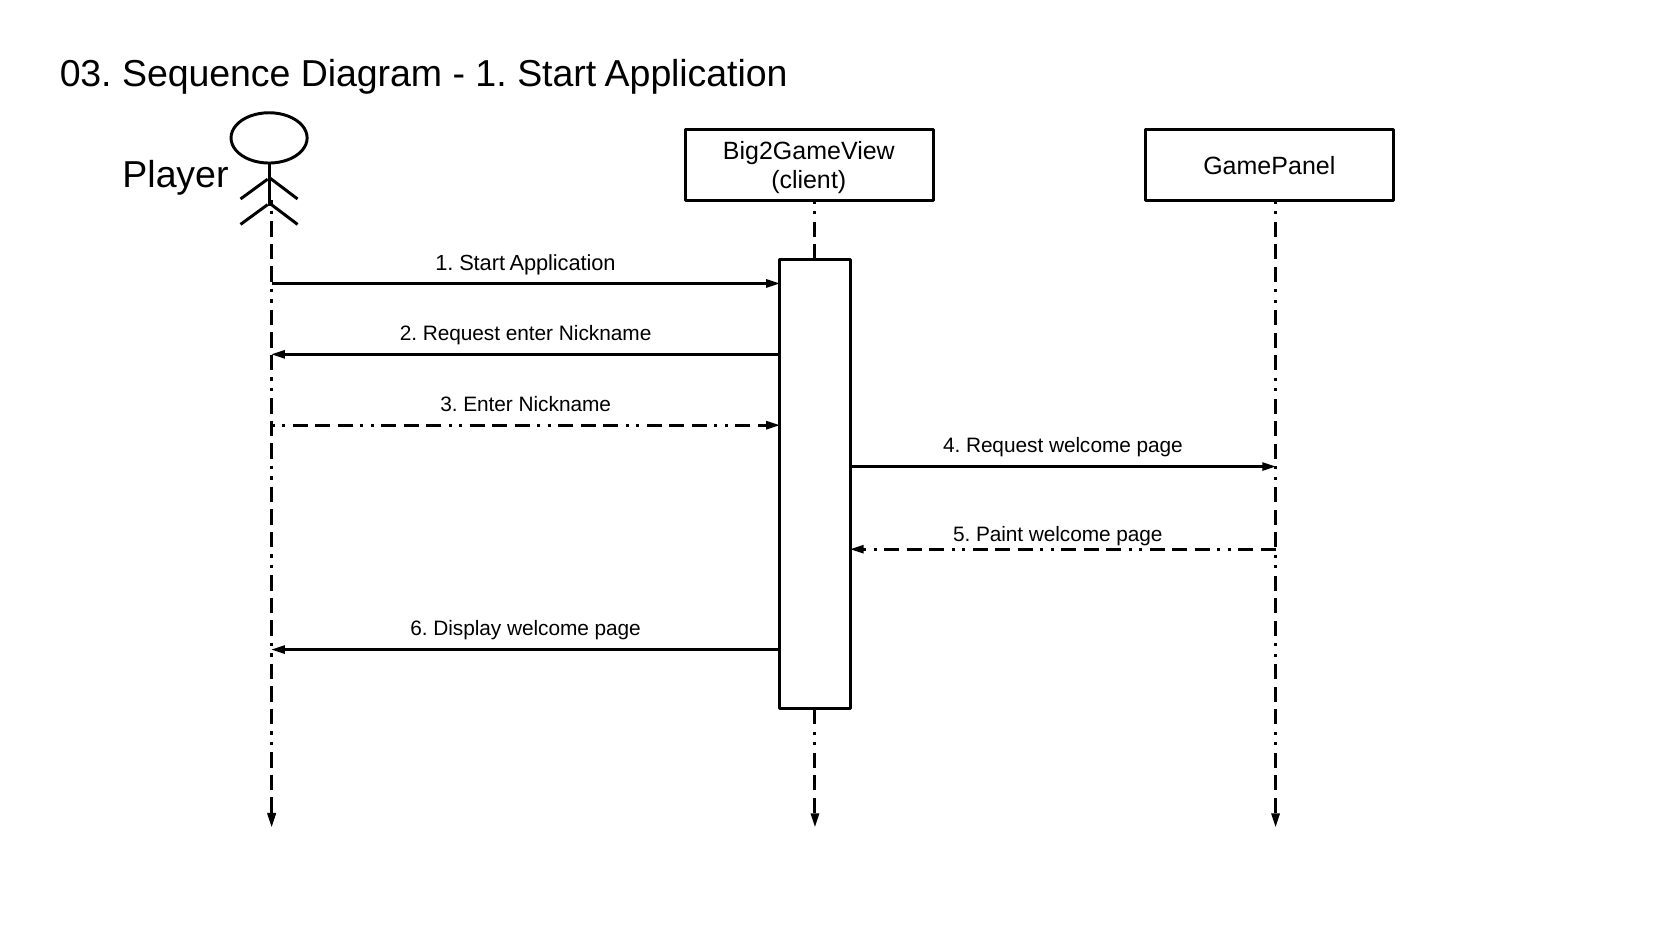

03. Sequence Diagram - 1. Start Application
Big2GameView
(client)
GamePanel
Player
1. Start Application
2. Request enter Nickname
3. Enter Nickname
4. Request welcome page
5. Paint welcome page
6. Display welcome page